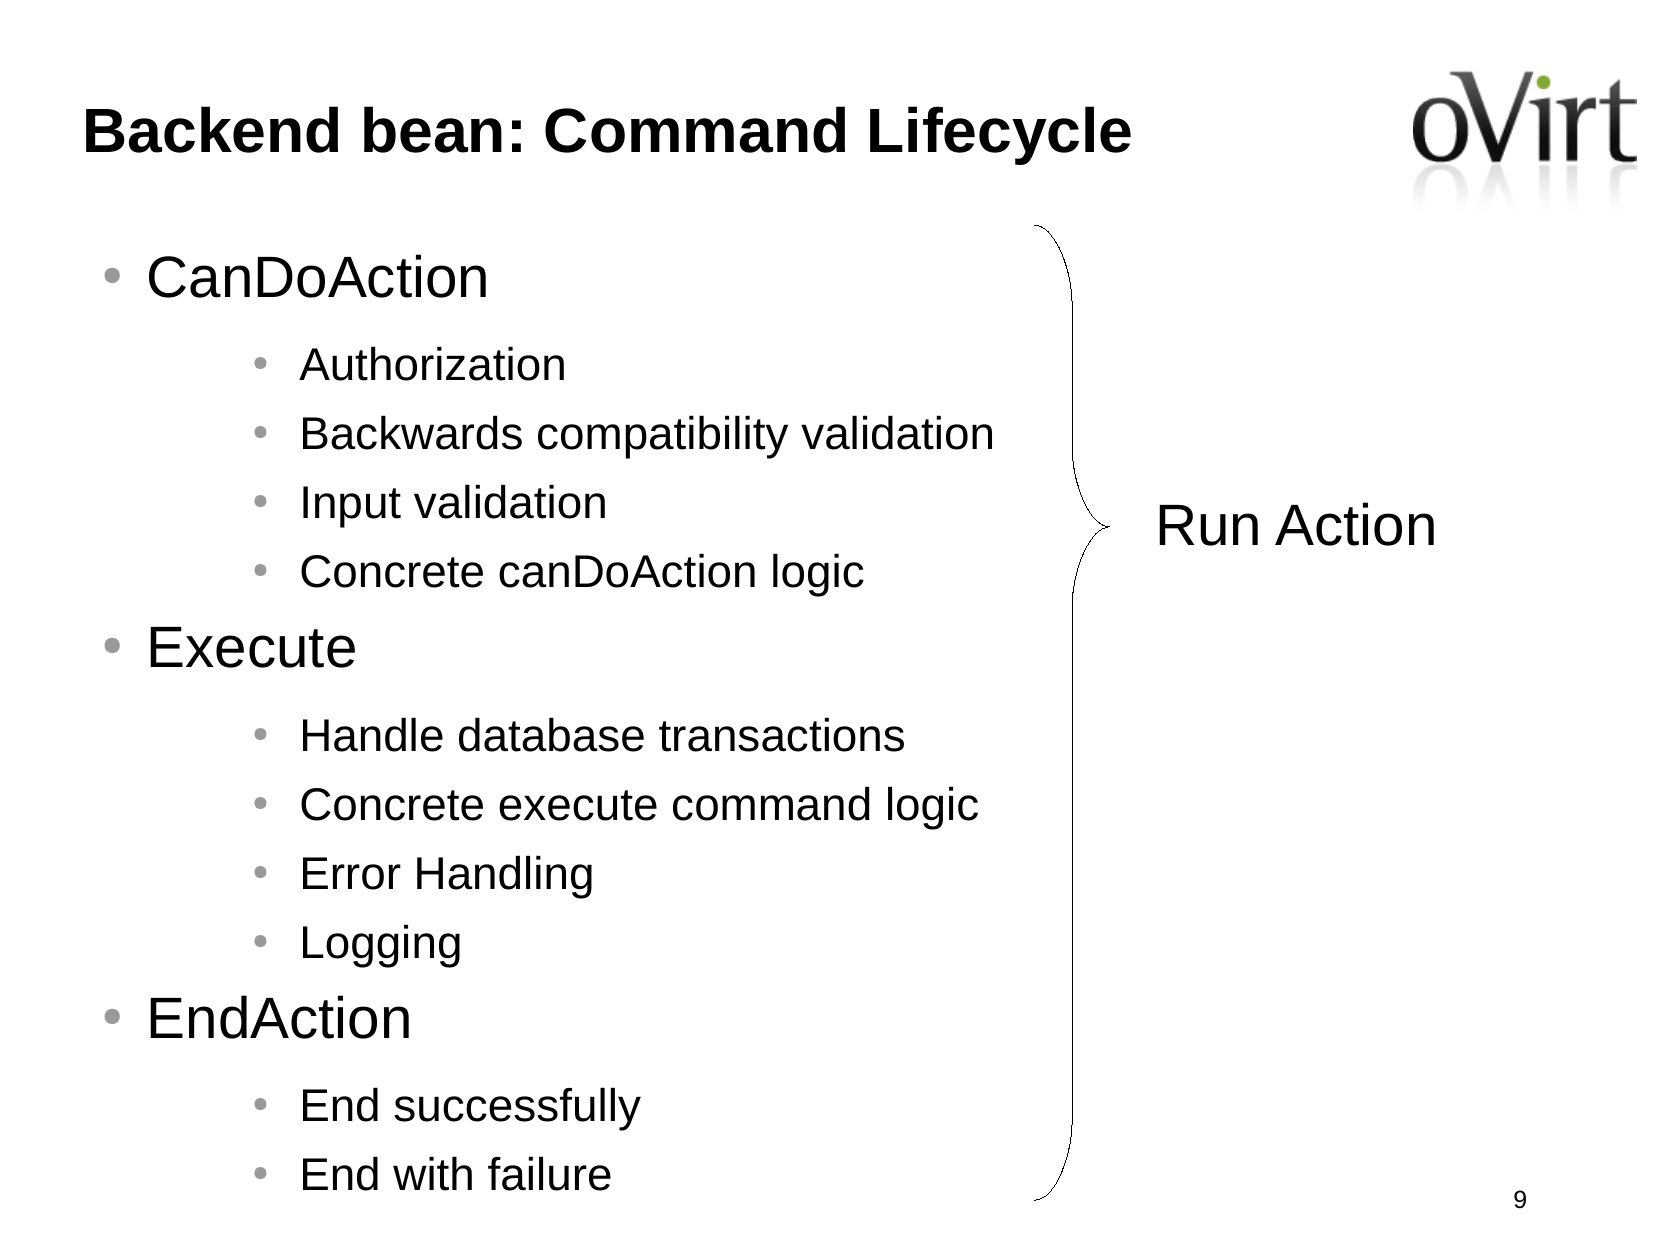

# Backend bean: Command Lifecycle
CanDoAction
Authorization
Backwards compatibility validation
Input validation
Concrete canDoAction logic
Execute
Handle database transactions
Concrete execute command logic
Error Handling
Logging
EndAction
End successfully
End with failure
Run Action